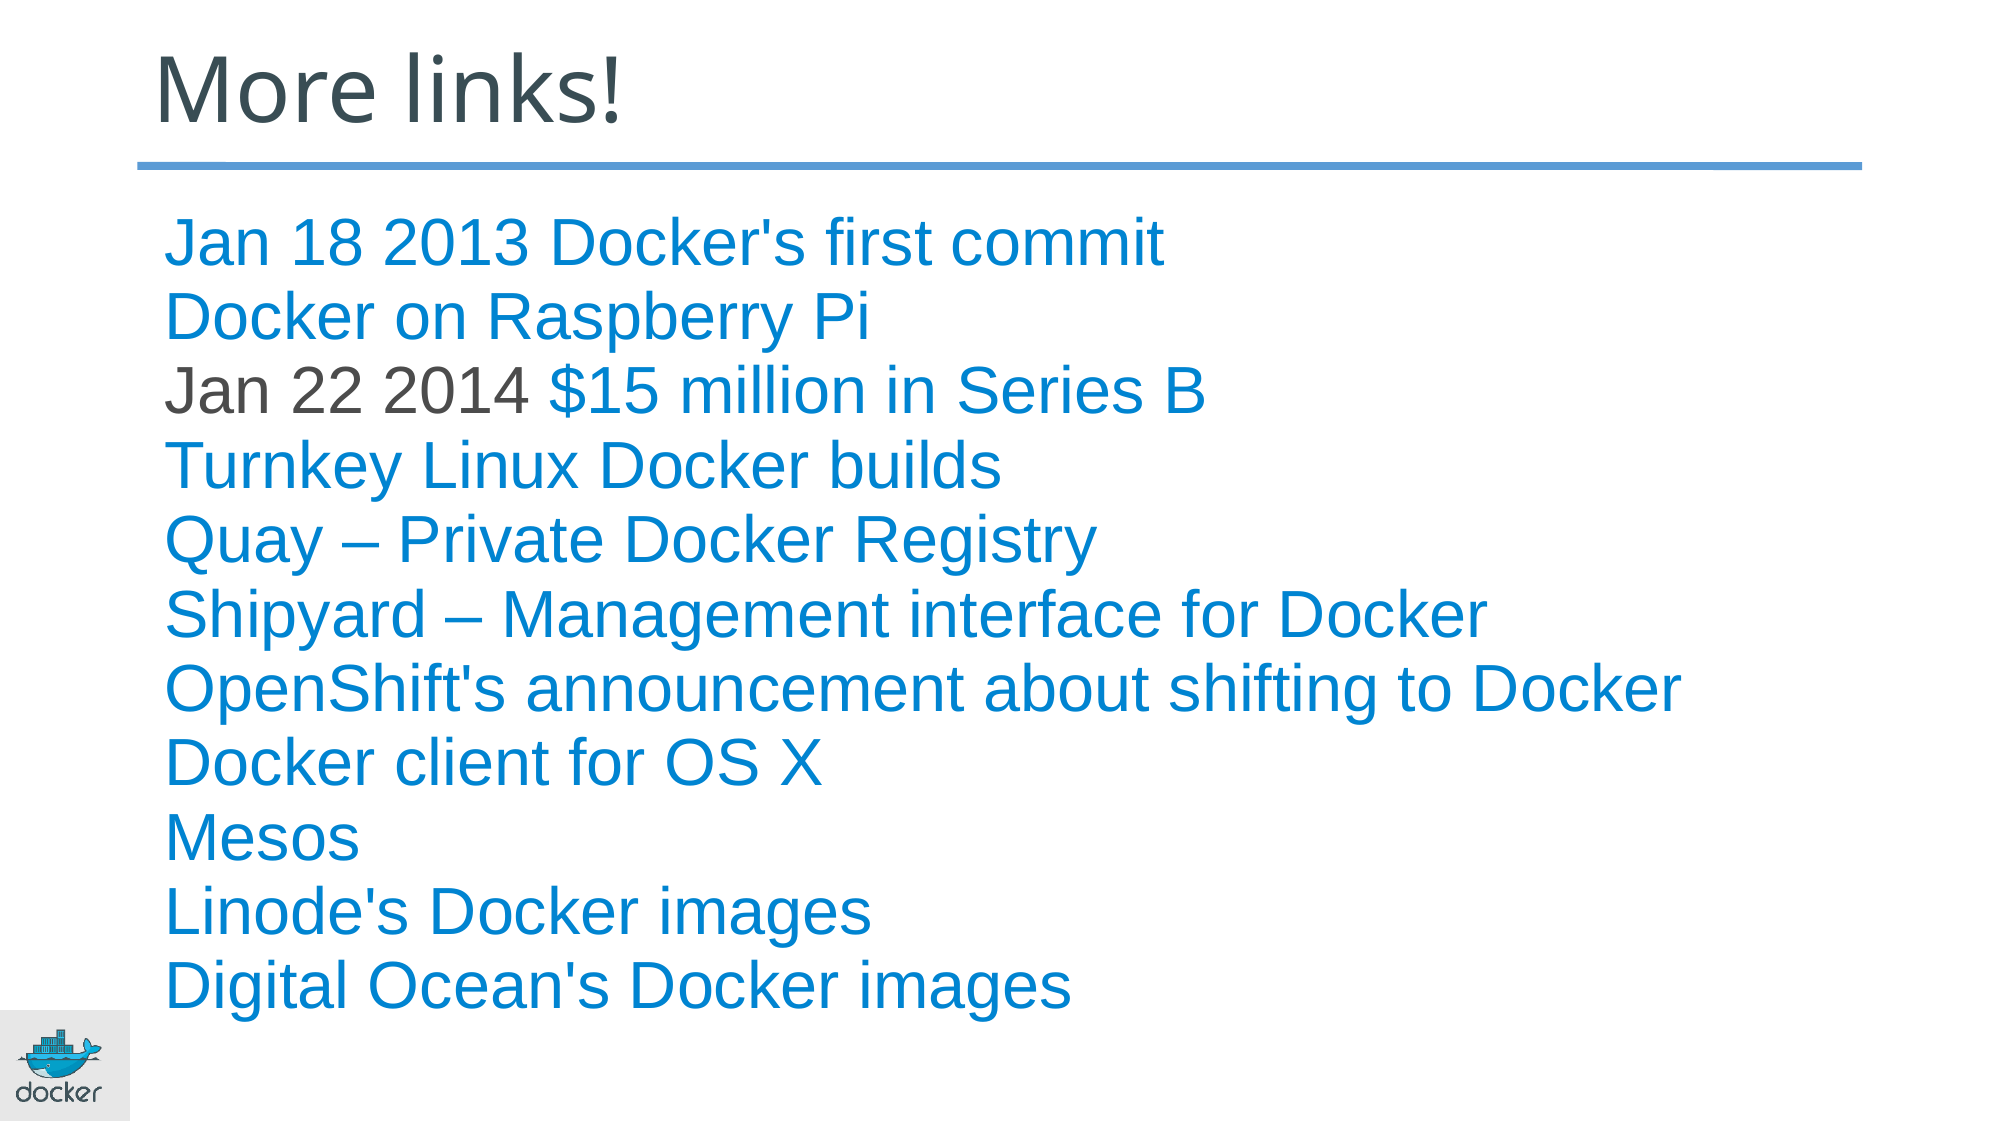

# More links!
Jan 18 2013 Docker's first commit
Docker on Raspberry Pi
Jan 22 2014 $15 million in Series B
Turnkey Linux Docker builds
Quay – Private Docker Registry
Shipyard – Management interface for Docker
OpenShift's announcement about shifting to Docker
Docker client for OS X
Mesos
Linode's Docker images
Digital Ocean's Docker images